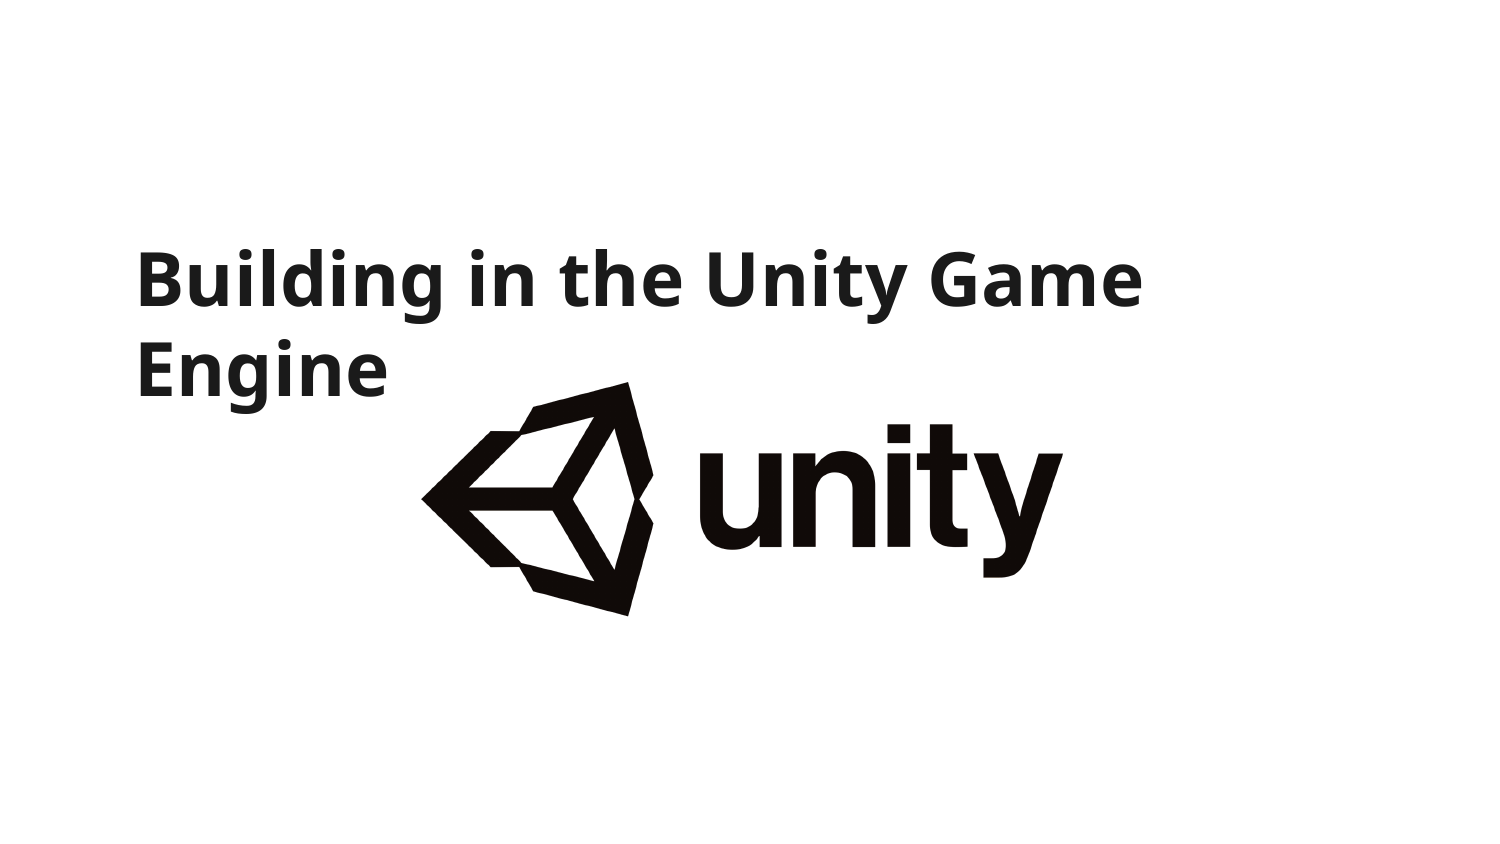

# Building in the Unity Game Engine